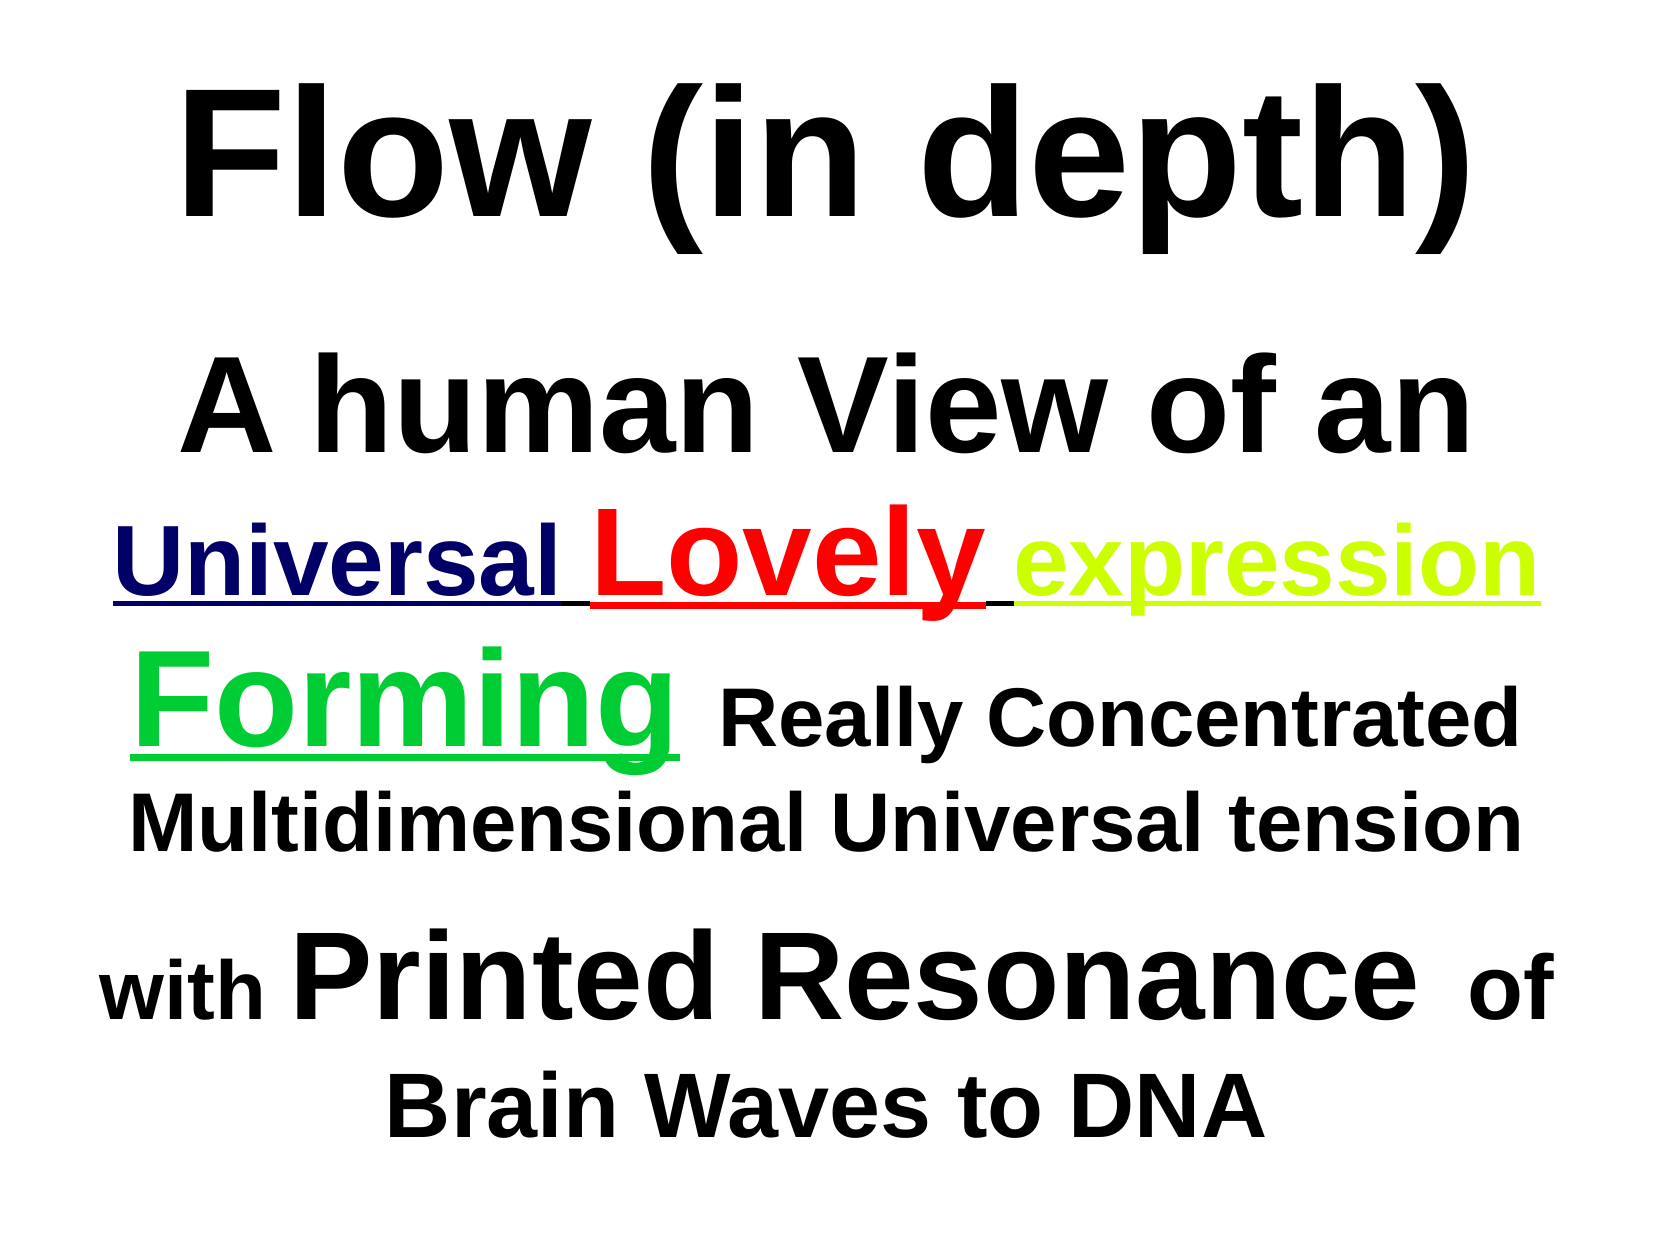

# Flow (in depth)
A human View of an
Universal Lovely expression
Forming Really Concentrated
Multidimensional Universal tension with Printed Resonance of Brain Waves to DNA